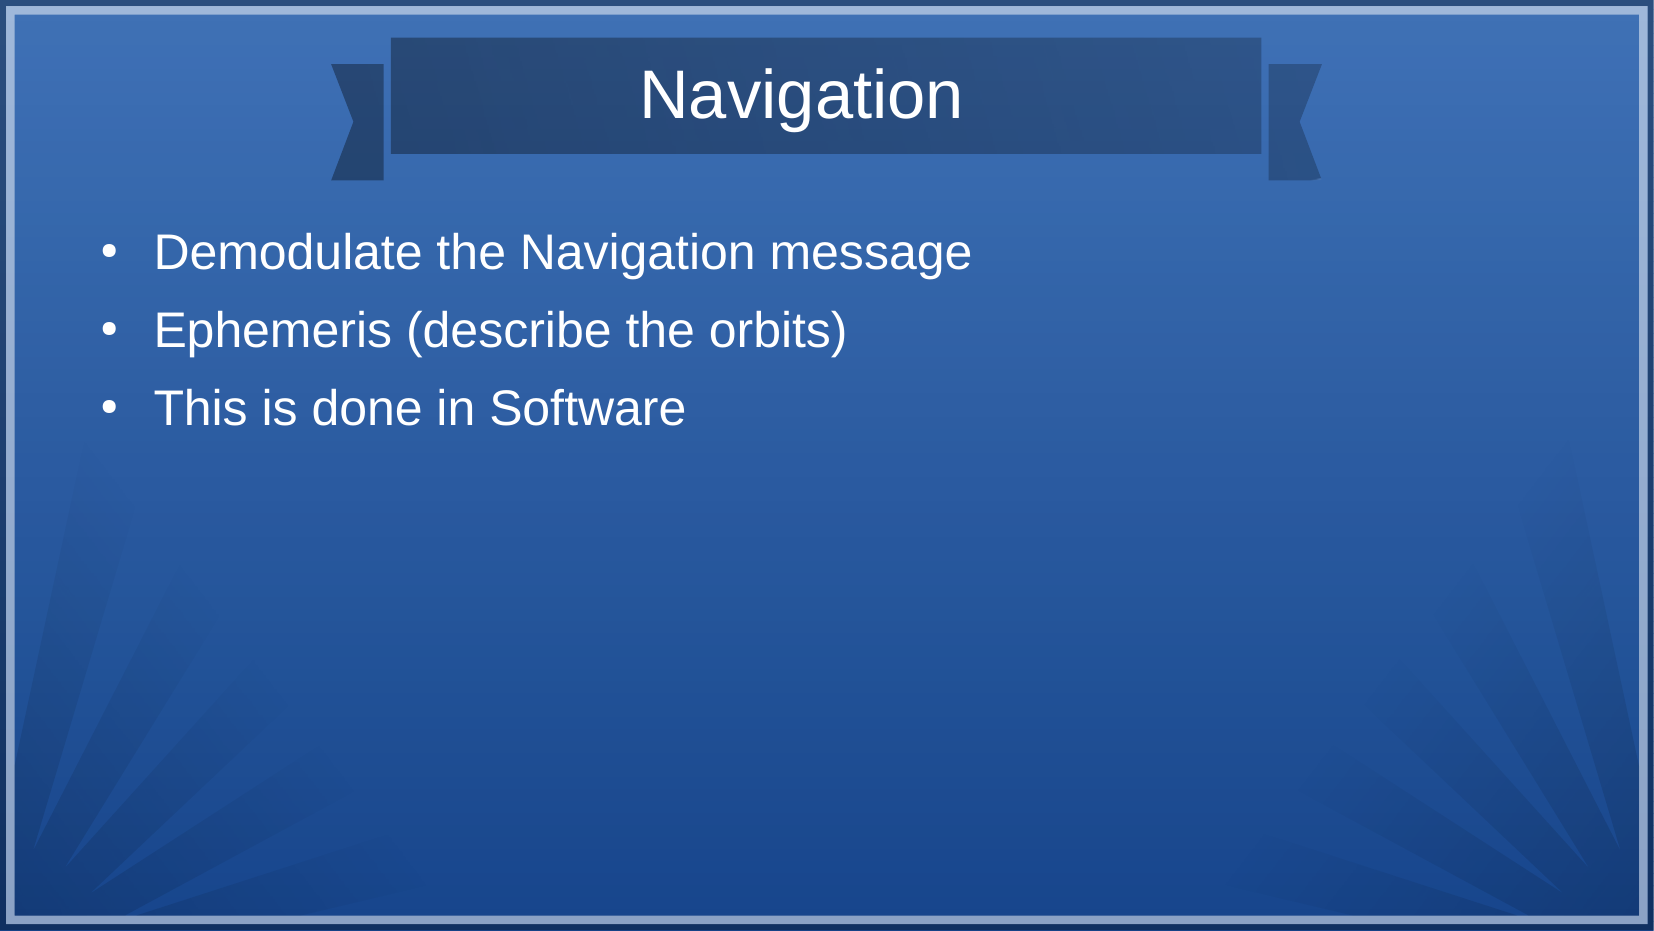

# Navigation
Demodulate the Navigation message
Ephemeris (describe the orbits)
This is done in Software